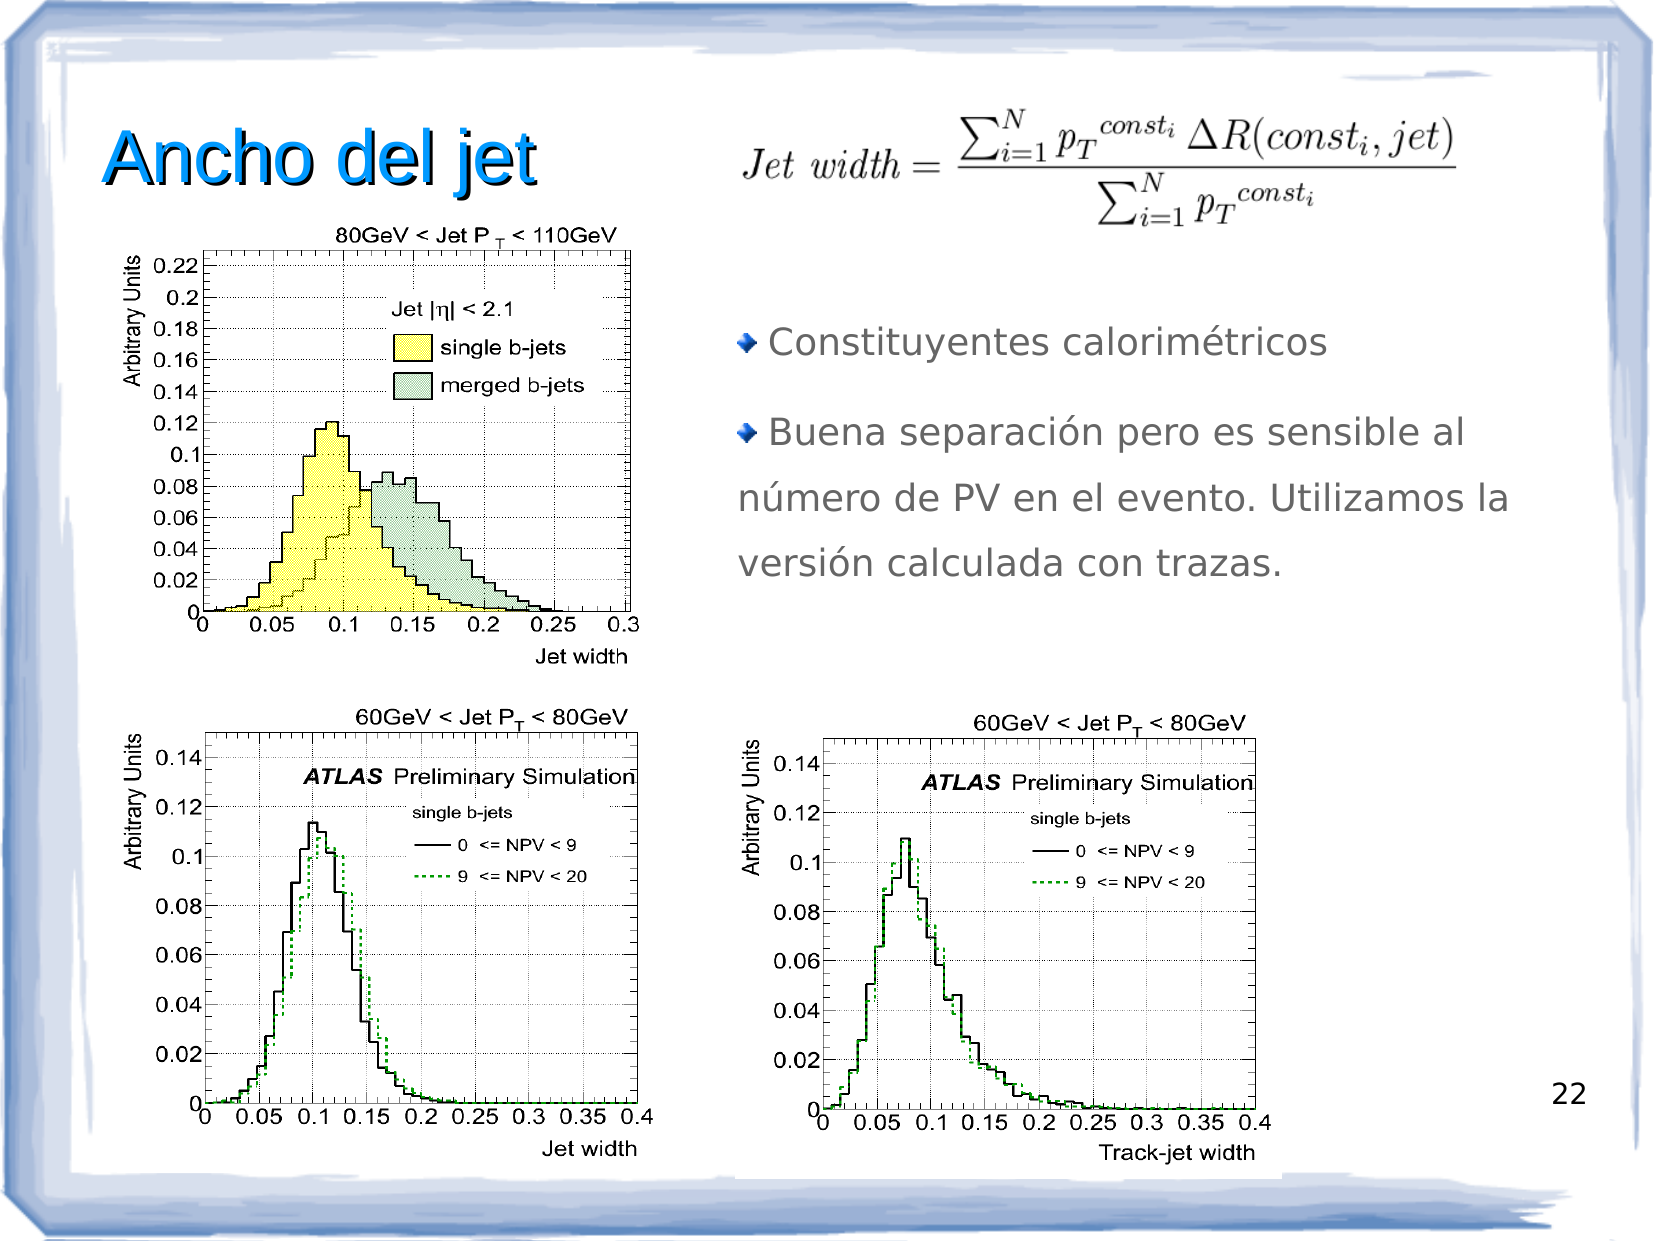

# Ancho del jet
 Constituyentes calorimétricos
 Buena separación pero es sensible al número de PV en el evento. Utilizamos la versión calculada con trazas.
22